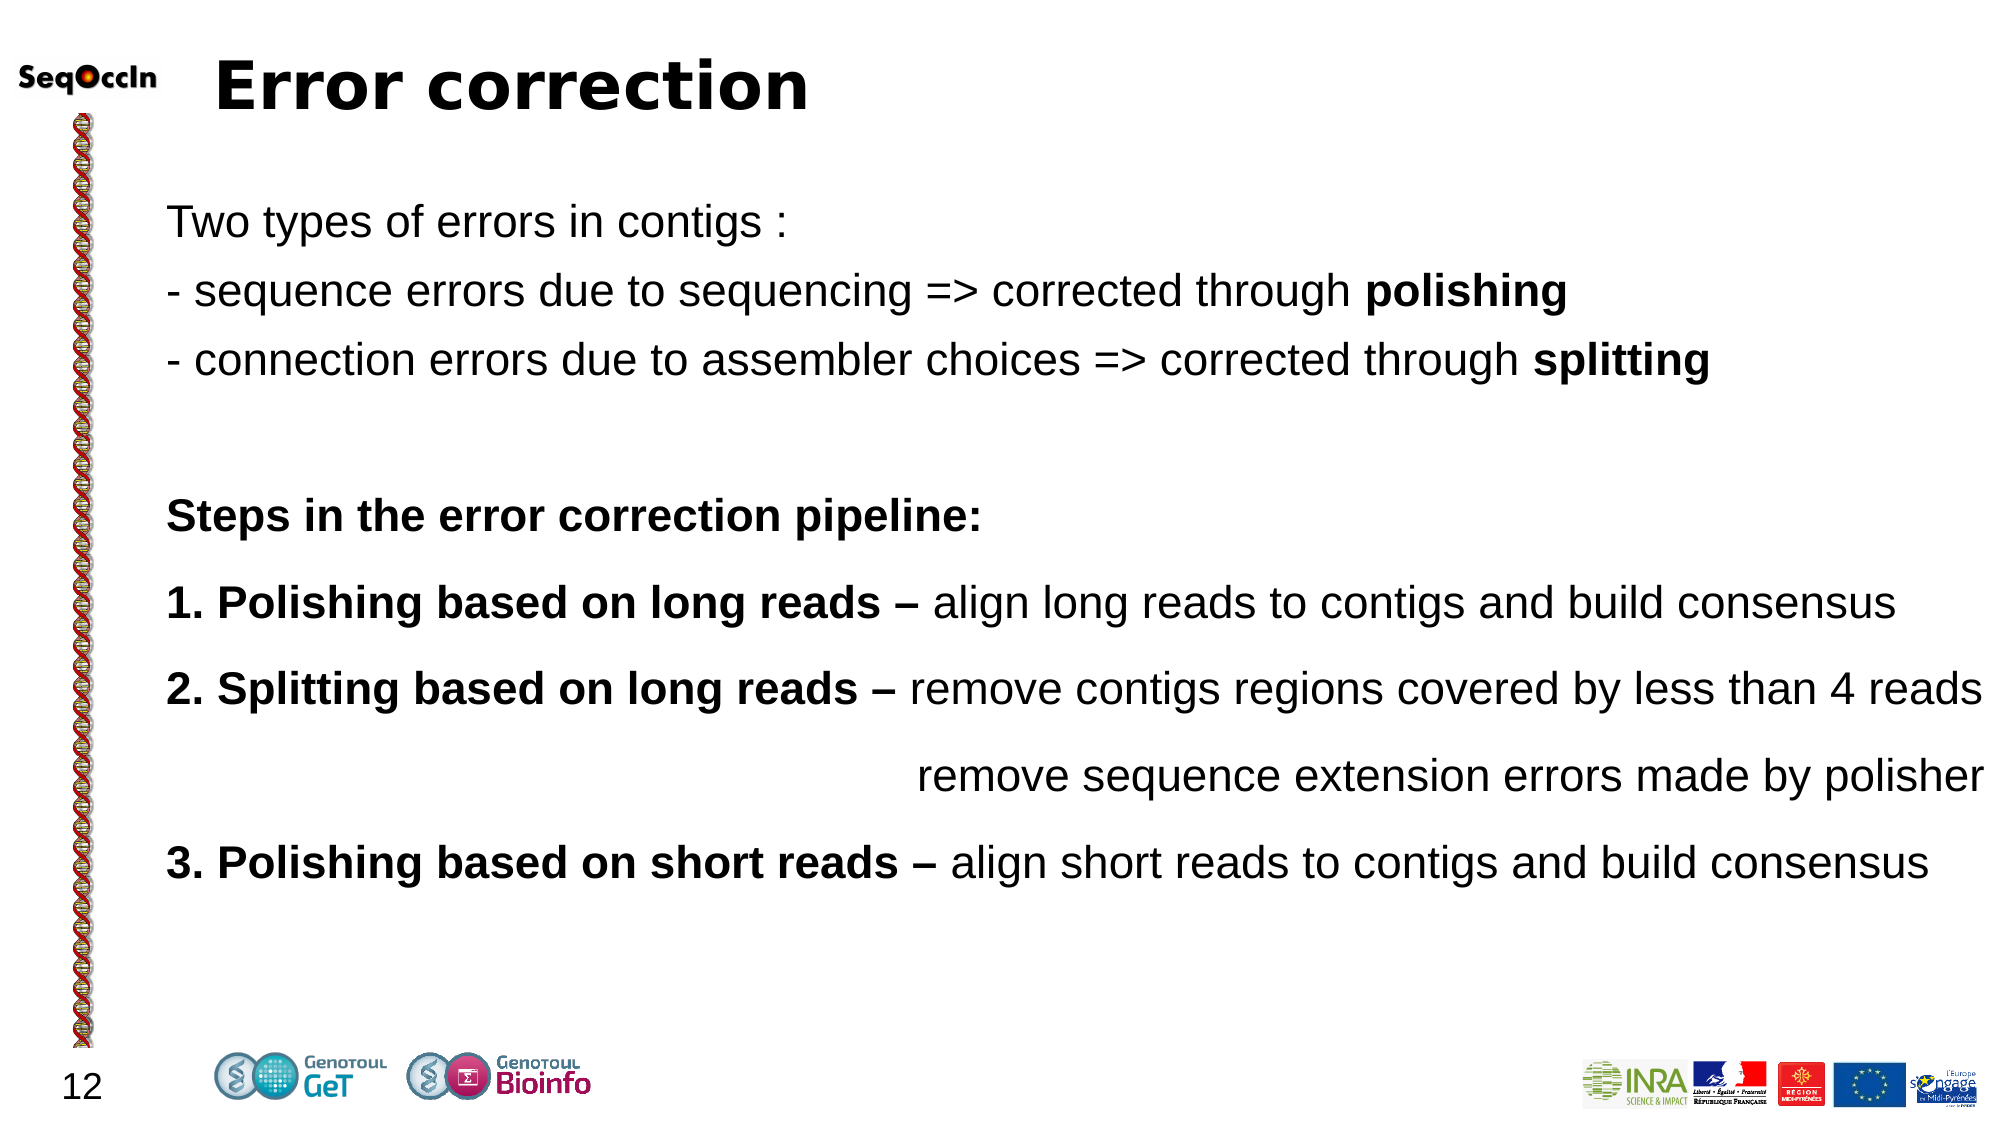

# Error correction
Two types of errors in contigs :
- sequence errors due to sequencing => corrected through polishing
- connection errors due to assembler choices => corrected through splitting
Steps in the error correction pipeline:
1. Polishing based on long reads – align long reads to contigs and build consensus
2. Splitting based on long reads – remove contigs regions covered by less than 4 reads
										 remove sequence extension errors made by polisher
3. Polishing based on short reads – align short reads to contigs and build consensus